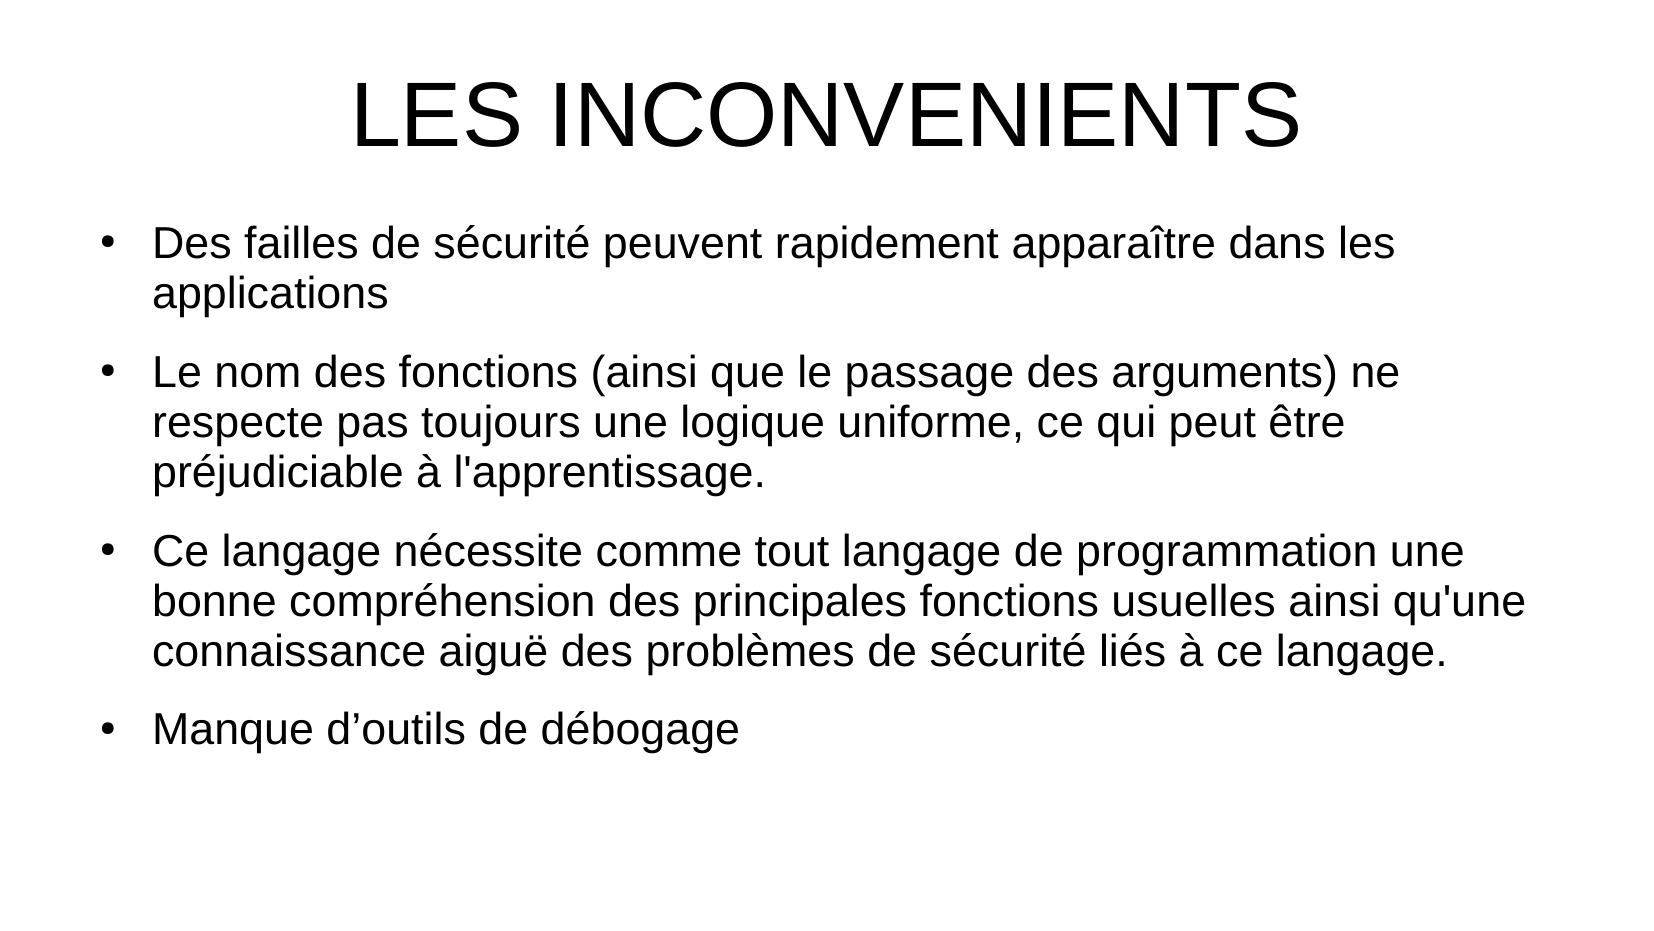

# LES INCONVENIENTS
Des failles de sécurité peuvent rapidement apparaître dans les applications
Le nom des fonctions (ainsi que le passage des arguments) ne respecte pas toujours une logique uniforme, ce qui peut être préjudiciable à l'apprentissage.
Ce langage nécessite comme tout langage de programmation une bonne compréhension des principales fonctions usuelles ainsi qu'une connaissance aiguë des problèmes de sécurité liés à ce langage.
Manque d’outils de débogage